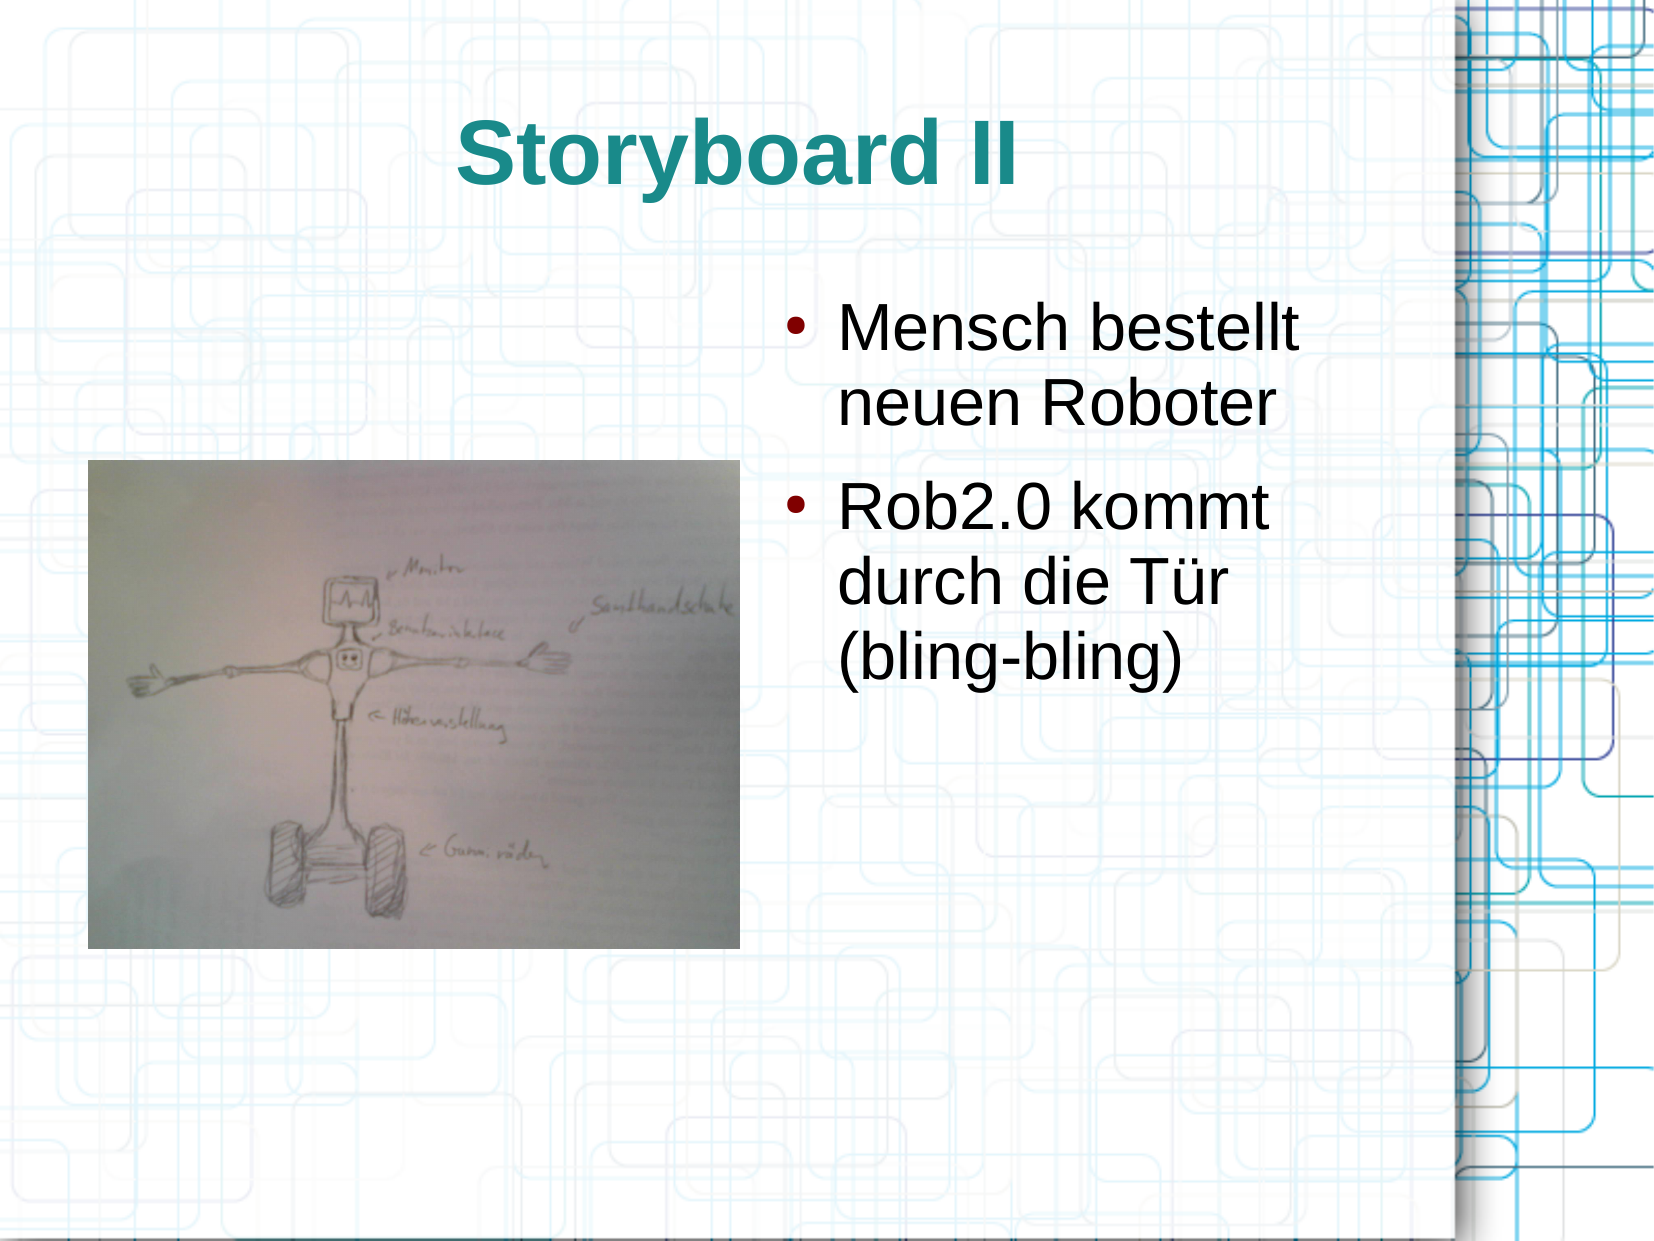

# Storyboard II
Mensch bestellt neuen Roboter
Rob2.0 kommt durch die Tür (bling-bling)